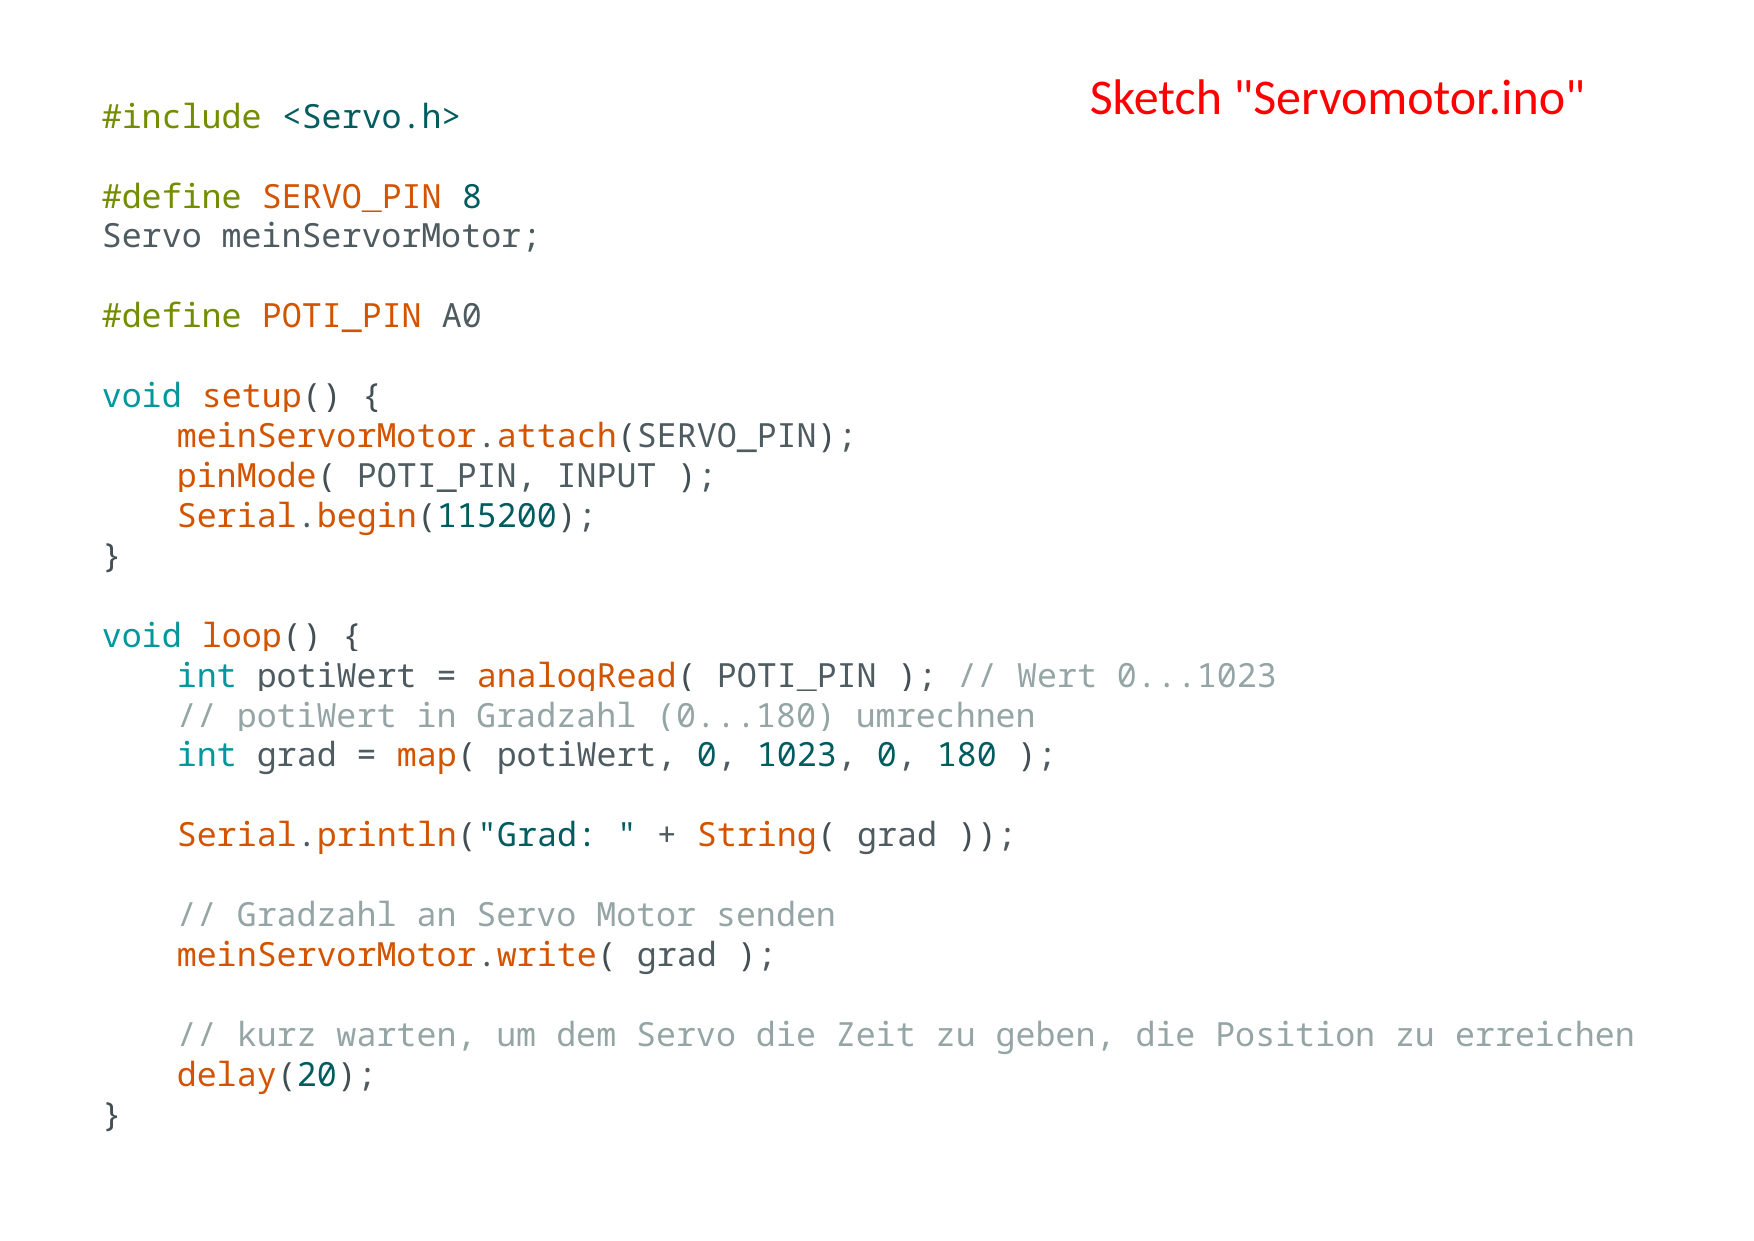

Sketch "Servomotor.ino"
#include <Servo.h>
#define SERVO_PIN 8
Servo meinServorMotor;
#define POTI_PIN A0
void setup() {
	meinServorMotor.attach(SERVO_PIN);
	pinMode( POTI_PIN, INPUT );
	Serial.begin(115200);
}
void loop() {
	int potiWert = analogRead( POTI_PIN ); // Wert 0...1023
	// potiWert in Gradzahl (0...180) umrechnen
	int grad = map( potiWert, 0, 1023, 0, 180 );
	Serial.println("Grad: " + String( grad ));
	// Gradzahl an Servo Motor senden
	meinServorMotor.write( grad );
	// kurz warten, um dem Servo die Zeit zu geben, die Position zu erreichen
	delay(20);
}